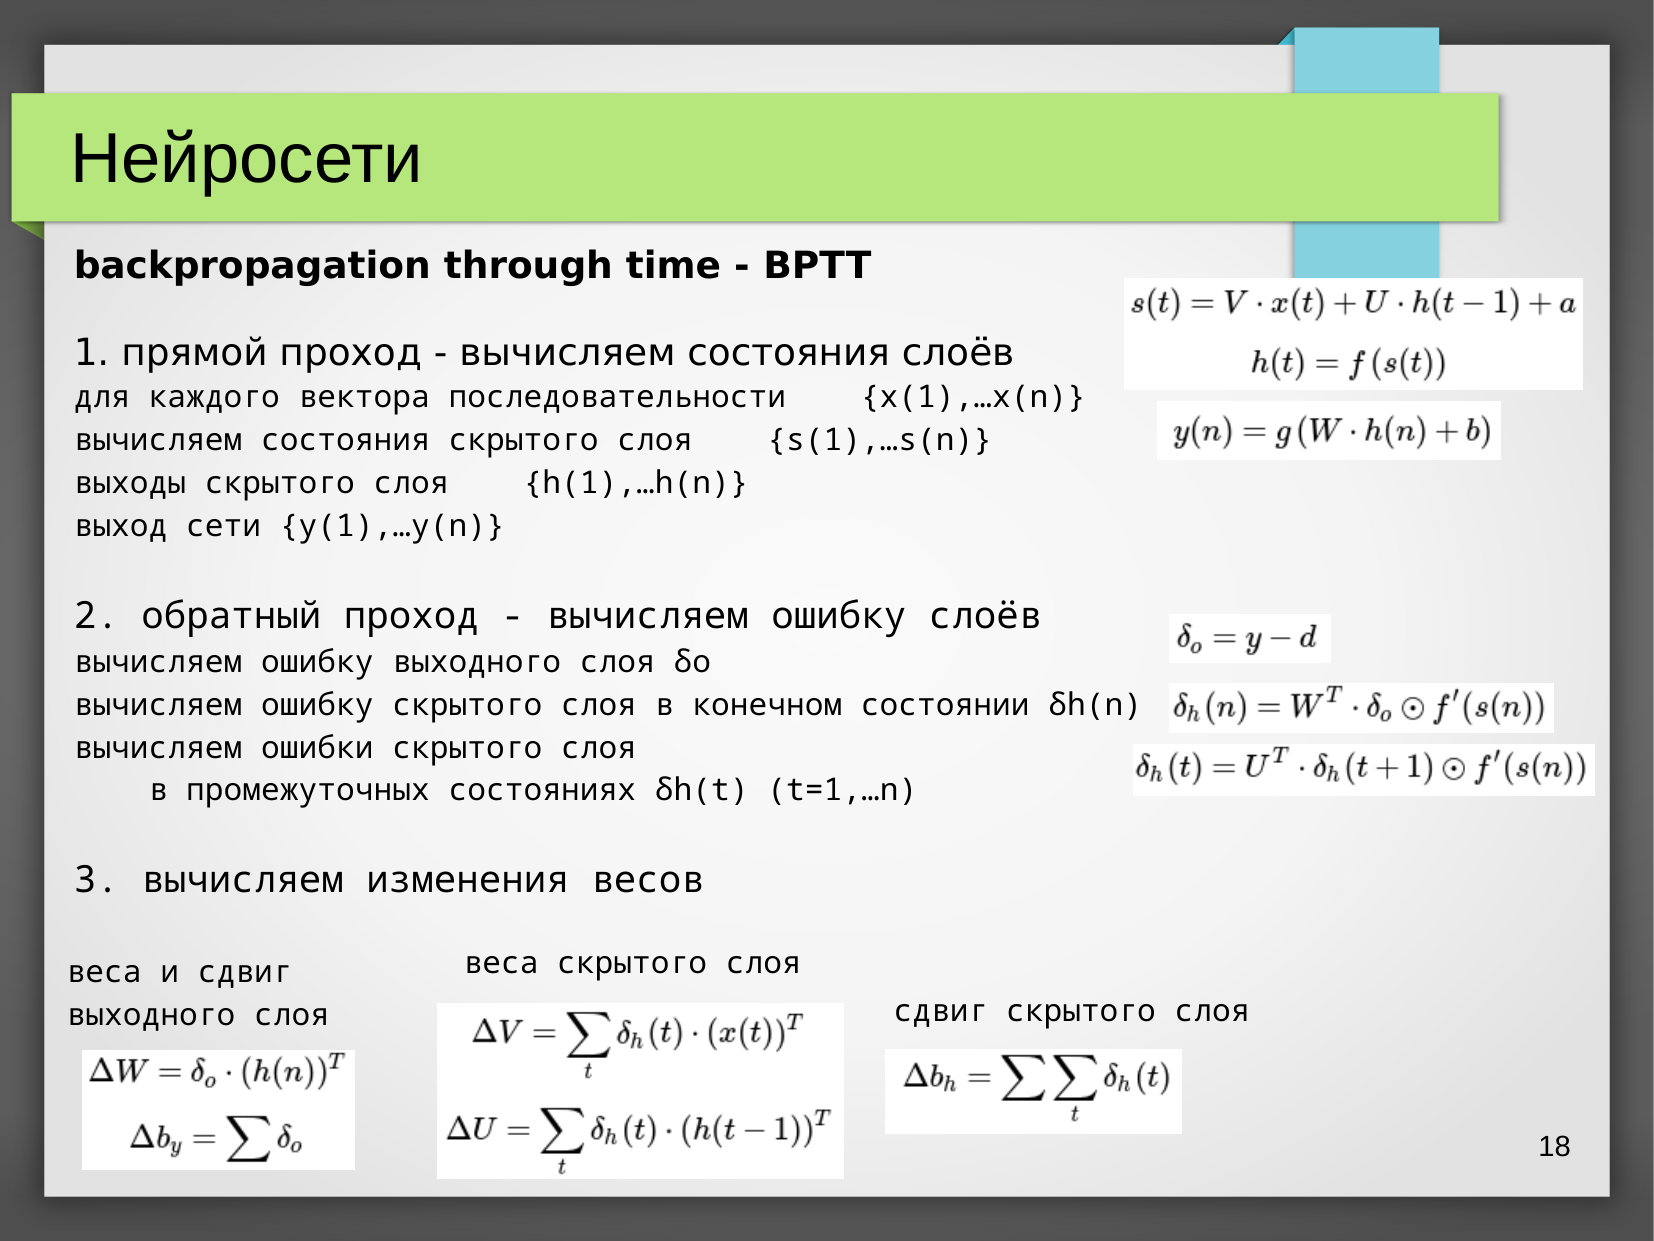

# Нейросети
backpropagation through time - BPTT
1. прямой проход - вычисляем состояния слоёв
для каждого вектора последовательности {x(1),…x(n)}
вычисляем состояния скрытого слоя {s(1),…s(n)}
выходы скрытого слоя {h(1),…h(n)}
выход сети {y(1),…y(n)}
2. обратный проход - вычисляем ошибку слоёв
вычисляем ошибку выходного слоя δo
вычисляем ошибку скрытого слоя в конечном состоянии δh(n)
вычисляем ошибки скрытого слоя
 в промежуточных состояниях δh(t) (t=1,…n)
3. вычисляем изменения весов
веса скрытого слоя
веса и сдвиг
выходного слоя
сдвиг скрытого слоя
18